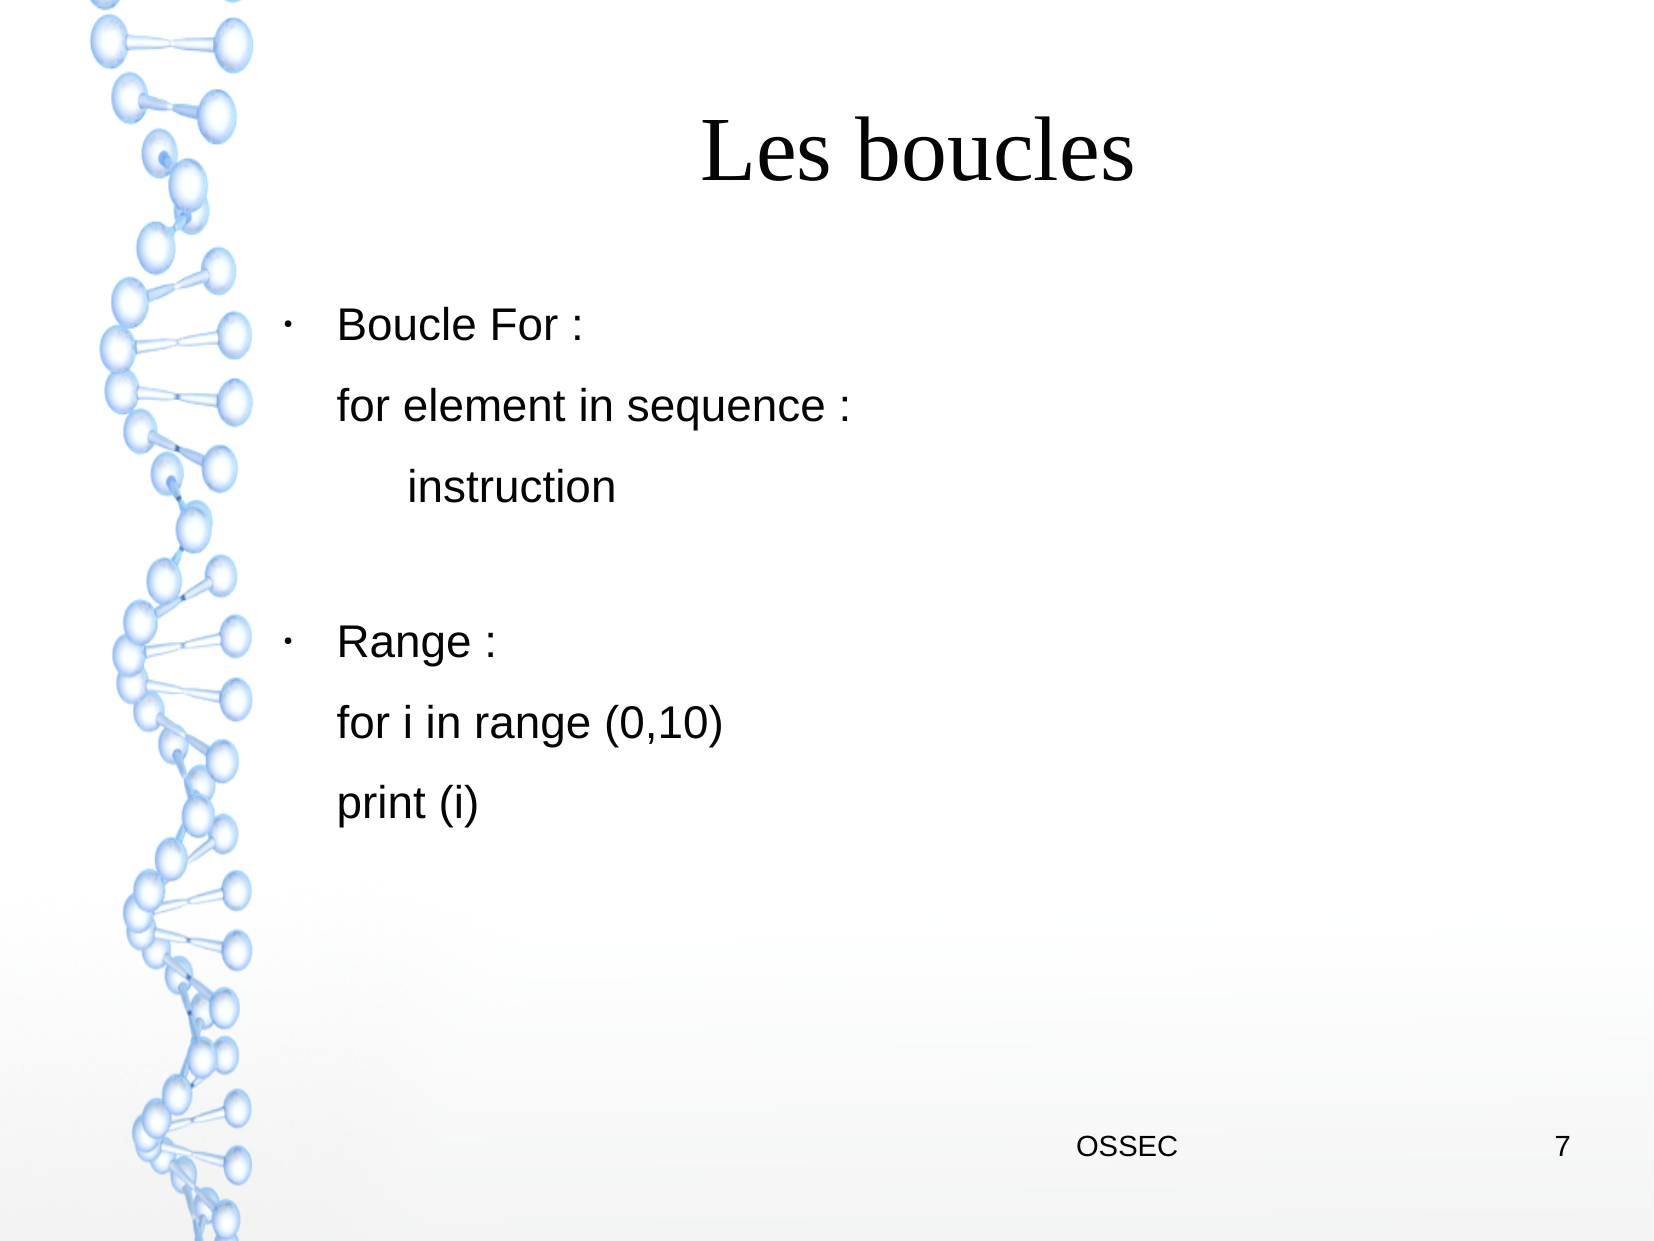

# Les boucles
Boucle For :
for element in sequence :
instruction
Range :
for i in range (0,10)
print (i)
OSSEC
7